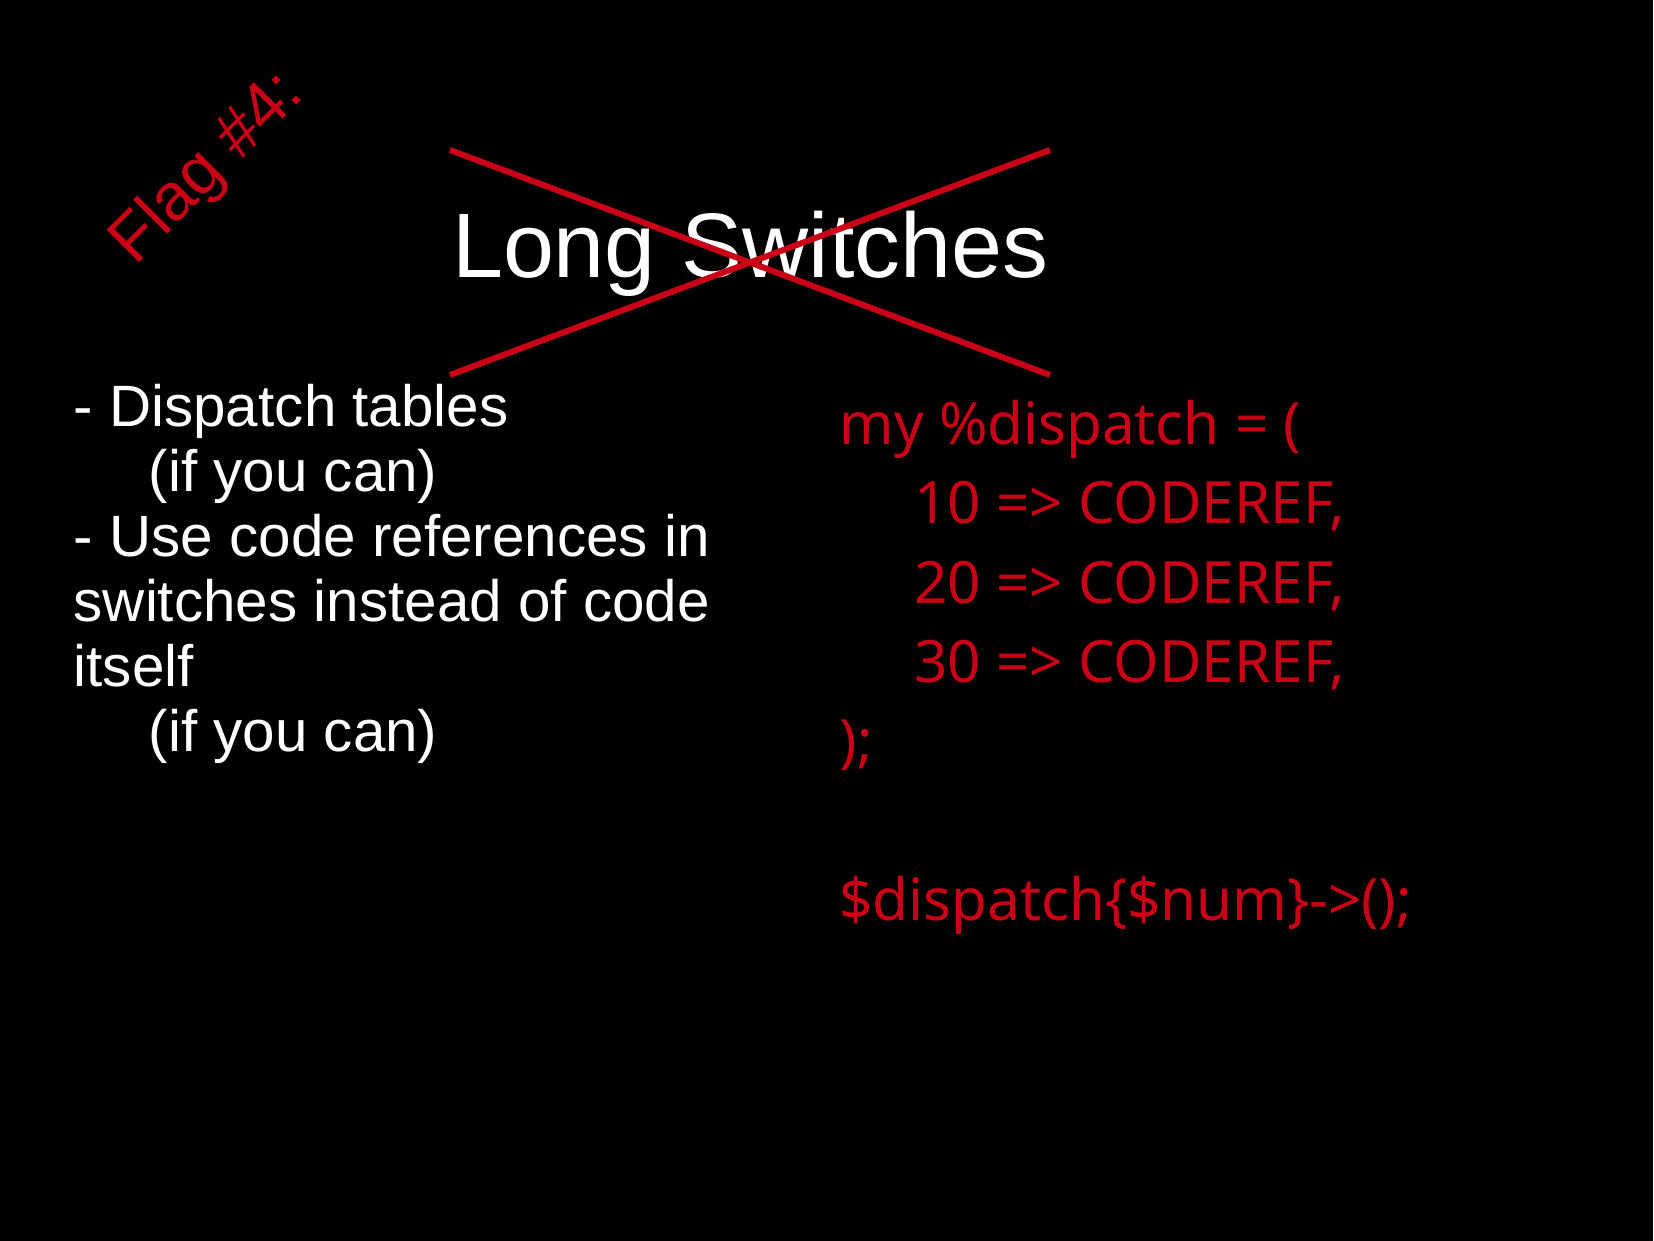

Flag #4:
Long Switches
- Dispatch tables
	(if you can)
- Use code references in switches instead of code itself
	(if you can)
my %dispatch = (
	10 => CODEREF,
	20 => CODEREF,
	30 => CODEREF,
);
$dispatch{$num}->();